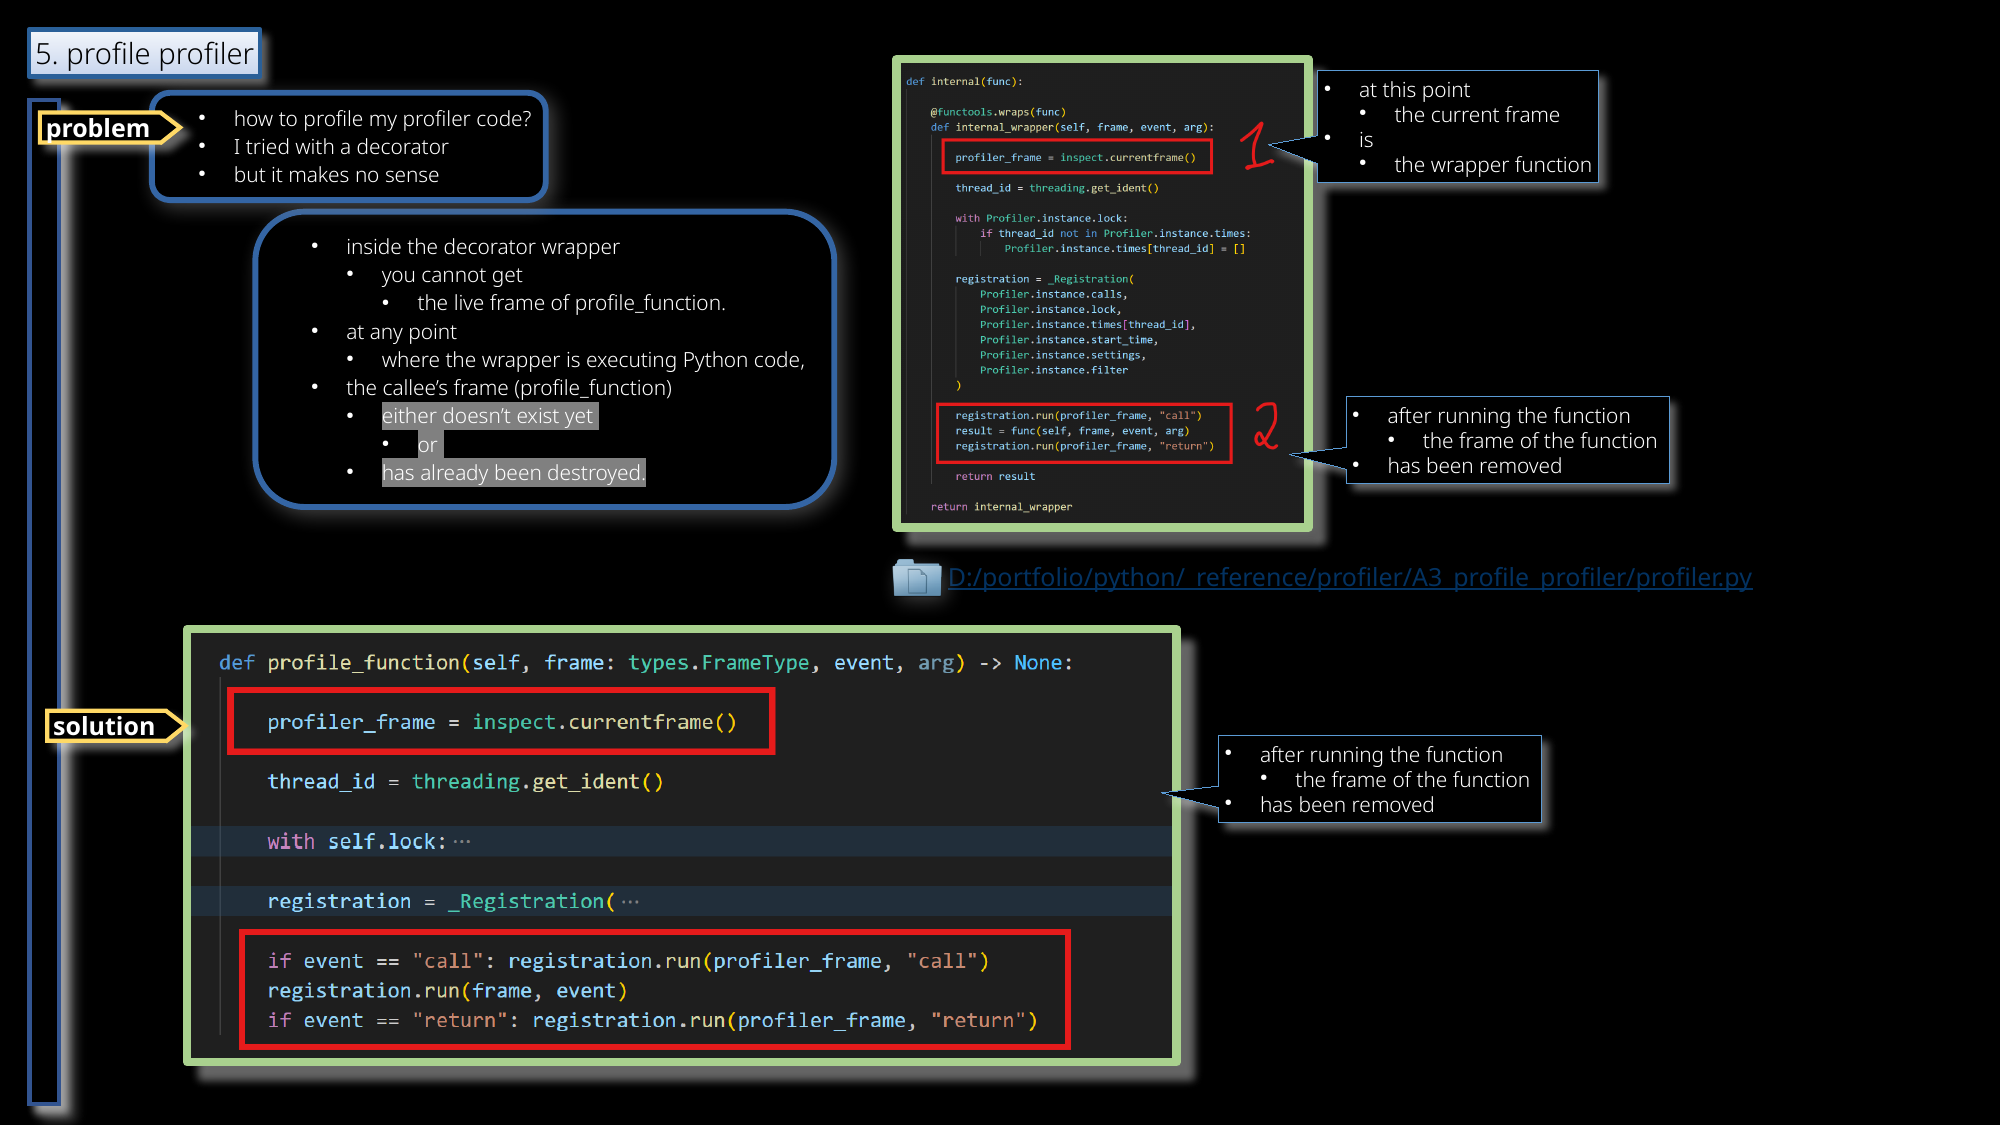

# 3. profile
5. profile profiler
at this point
the current frame
is
the wrapper function
how to profile my profiler code?
I tried with a decorator
but it makes no sense
problem
inside the decorator wrapper
you cannot get
the live frame of profile_function.
at any point
where the wrapper is executing Python code,
the callee’s frame (profile_function)
either doesn’t exist yet
or
has already been destroyed.
after running the function
the frame of the function
has been removed
D:/portfolio/python/_reference/profiler/A3_profile_profiler/profiler.py
solution
after running the function
the frame of the function
has been removed